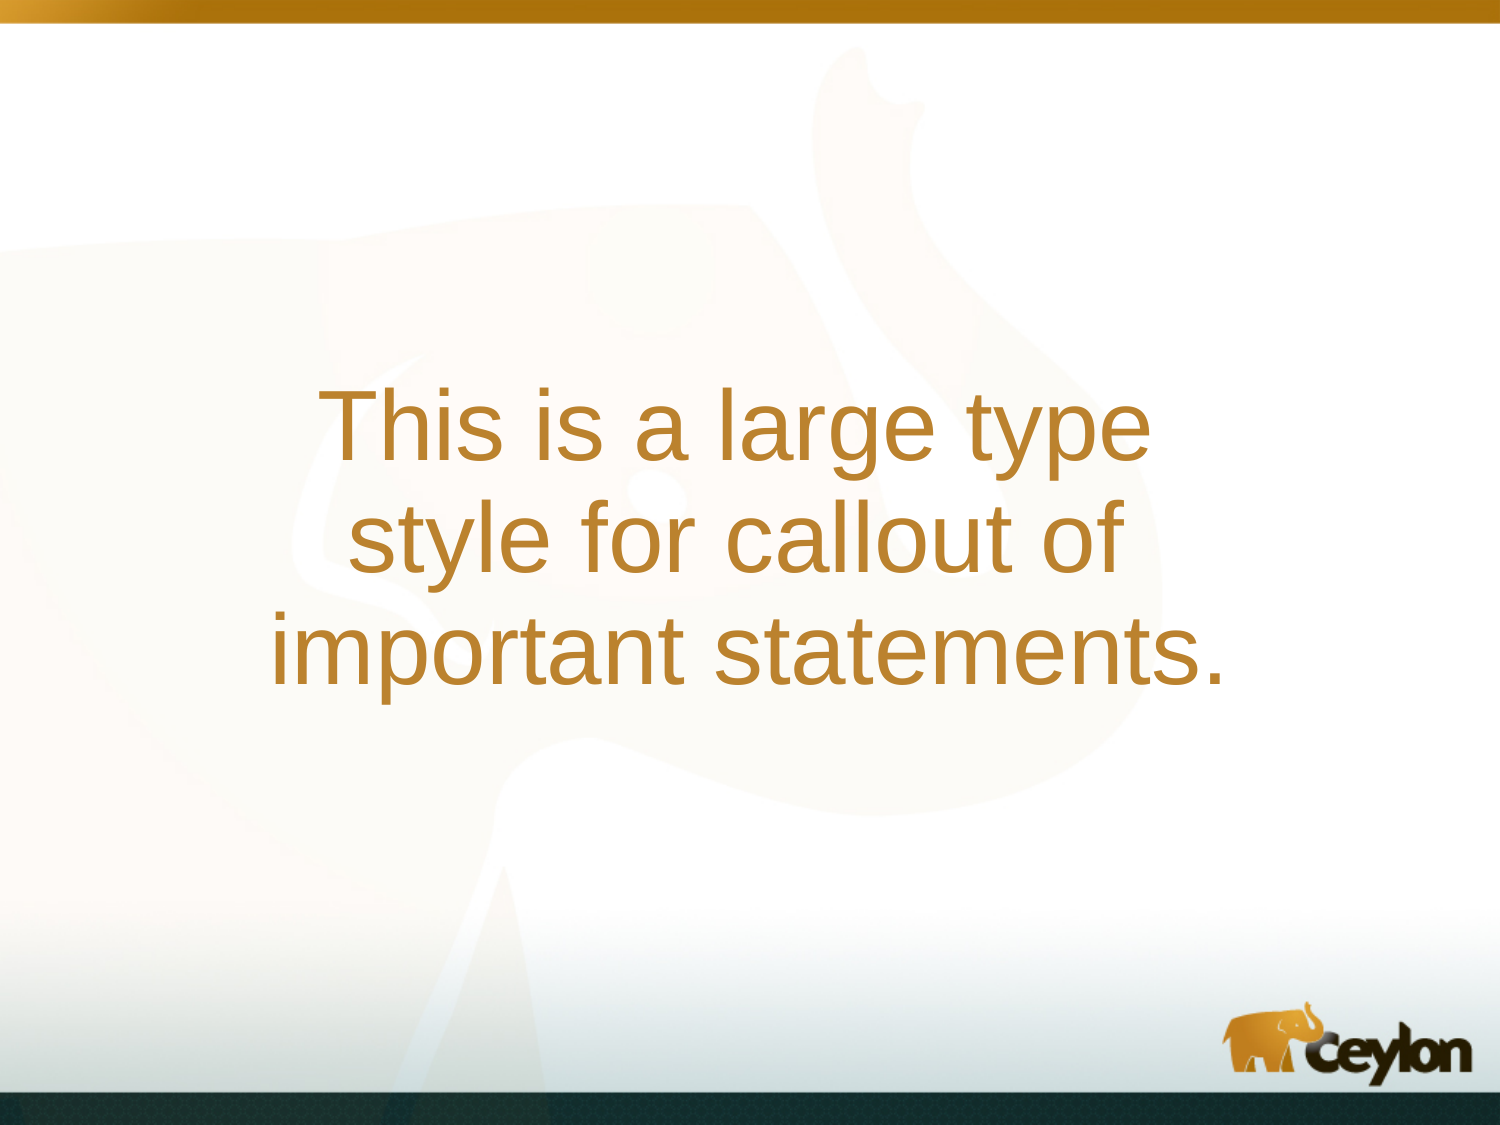

This is a large type
style for callout of
important statements.